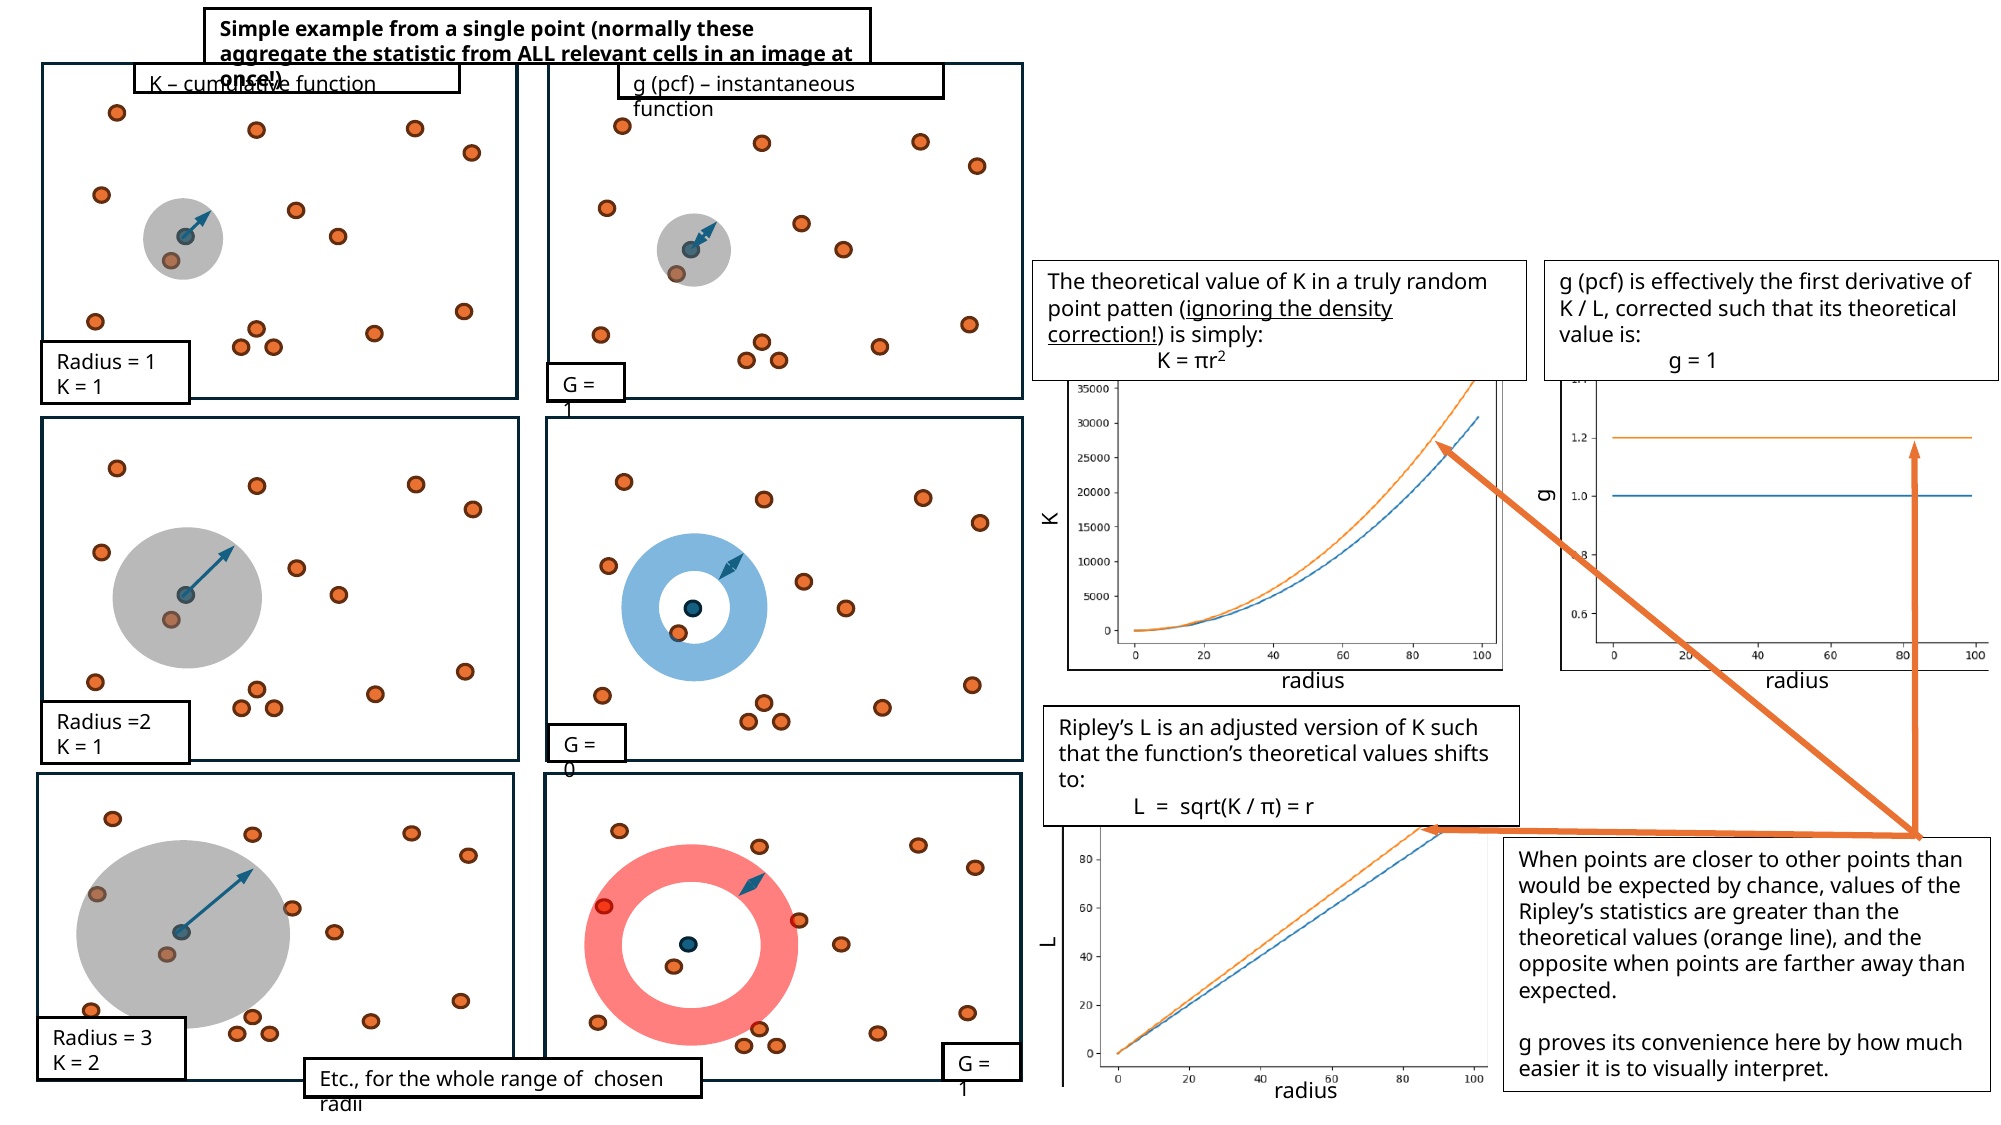

Simple example from a single point (normally these aggregate the statistic from ALL relevant cells in an image at once!)
K – cumulative function
g (pcf) – instantaneous function
The theoretical value of K in a truly random point patten (ignoring the density correction!) is simply:
 K = πr2
g (pcf) is effectively the first derivative of K / L, corrected such that its theoretical value is:
 g = 1
Radius = 1
K = 1
G = 1
g
K
radius
radius
Radius =2
K = 1
Ripley’s L is an adjusted version of K such that the function’s theoretical values shifts to:
 L = sqrt(K / π) = r
G = 0
When points are closer to other points than would be expected by chance, values of the Ripley’s statistics are greater than the theoretical values (orange line), and the opposite when points are farther away than expected.
g proves its convenience here by how much easier it is to visually interpret.
L
Radius = 3
K = 2
G = 1
Etc., for the whole range of chosen radii
radius